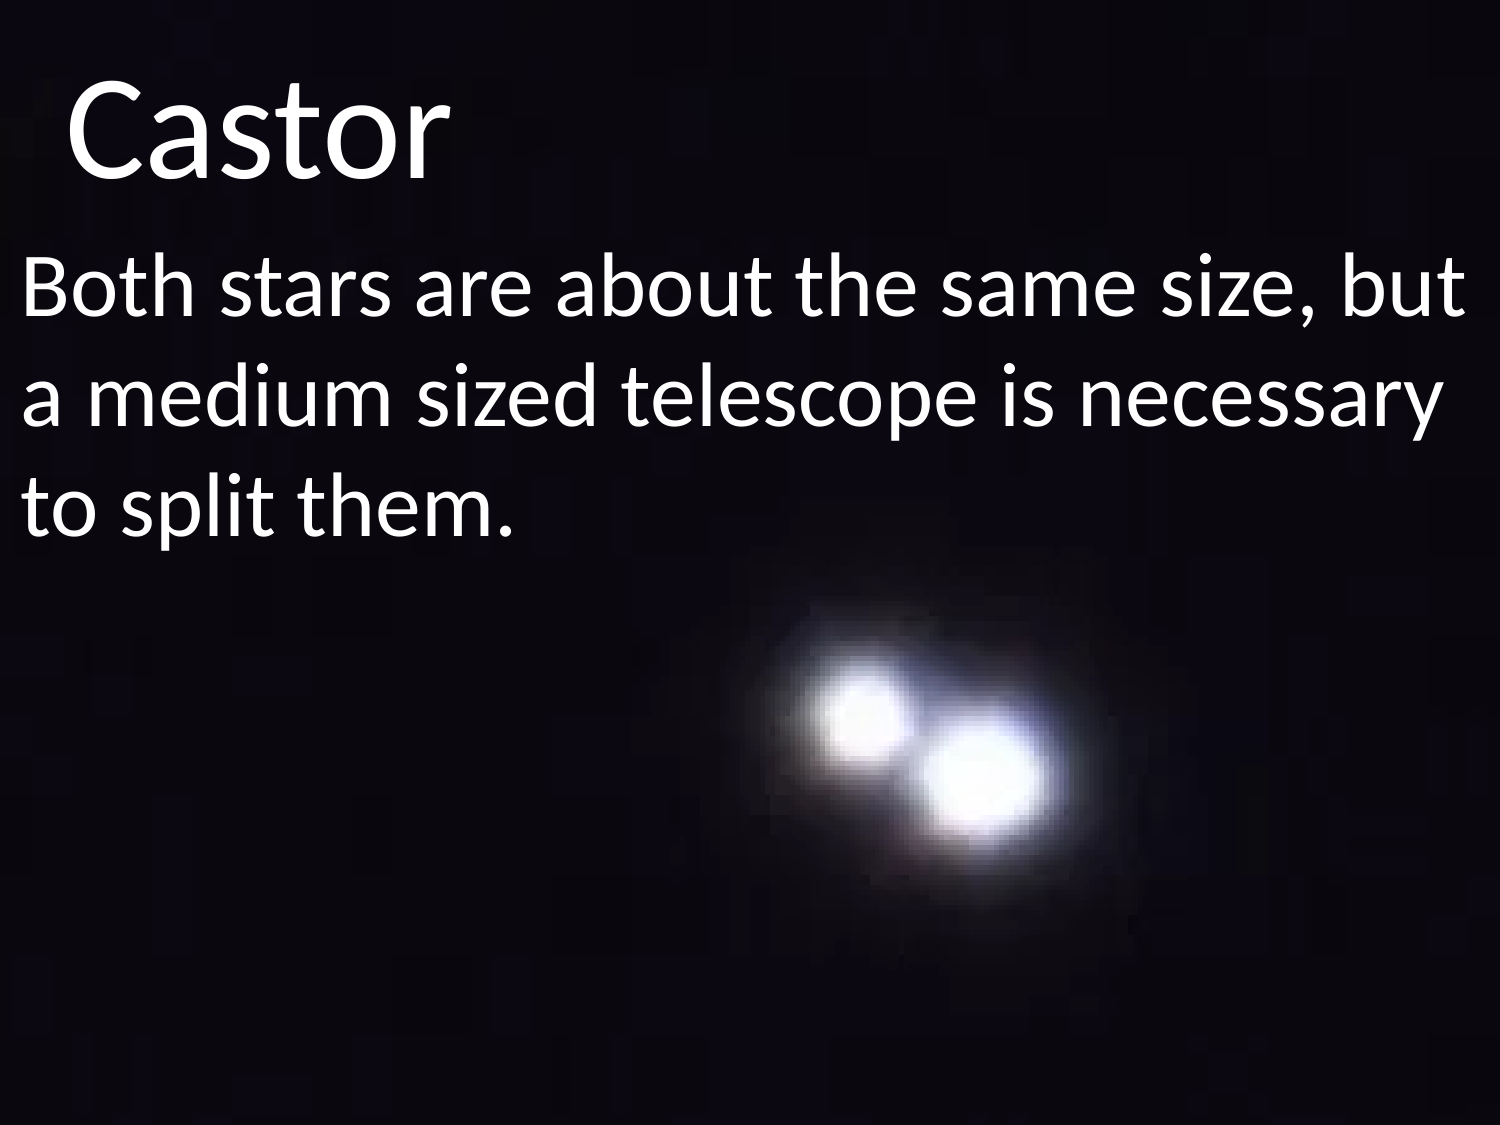

Castor
Both stars are about the same size, but a medium sized telescope is necessary to split them.